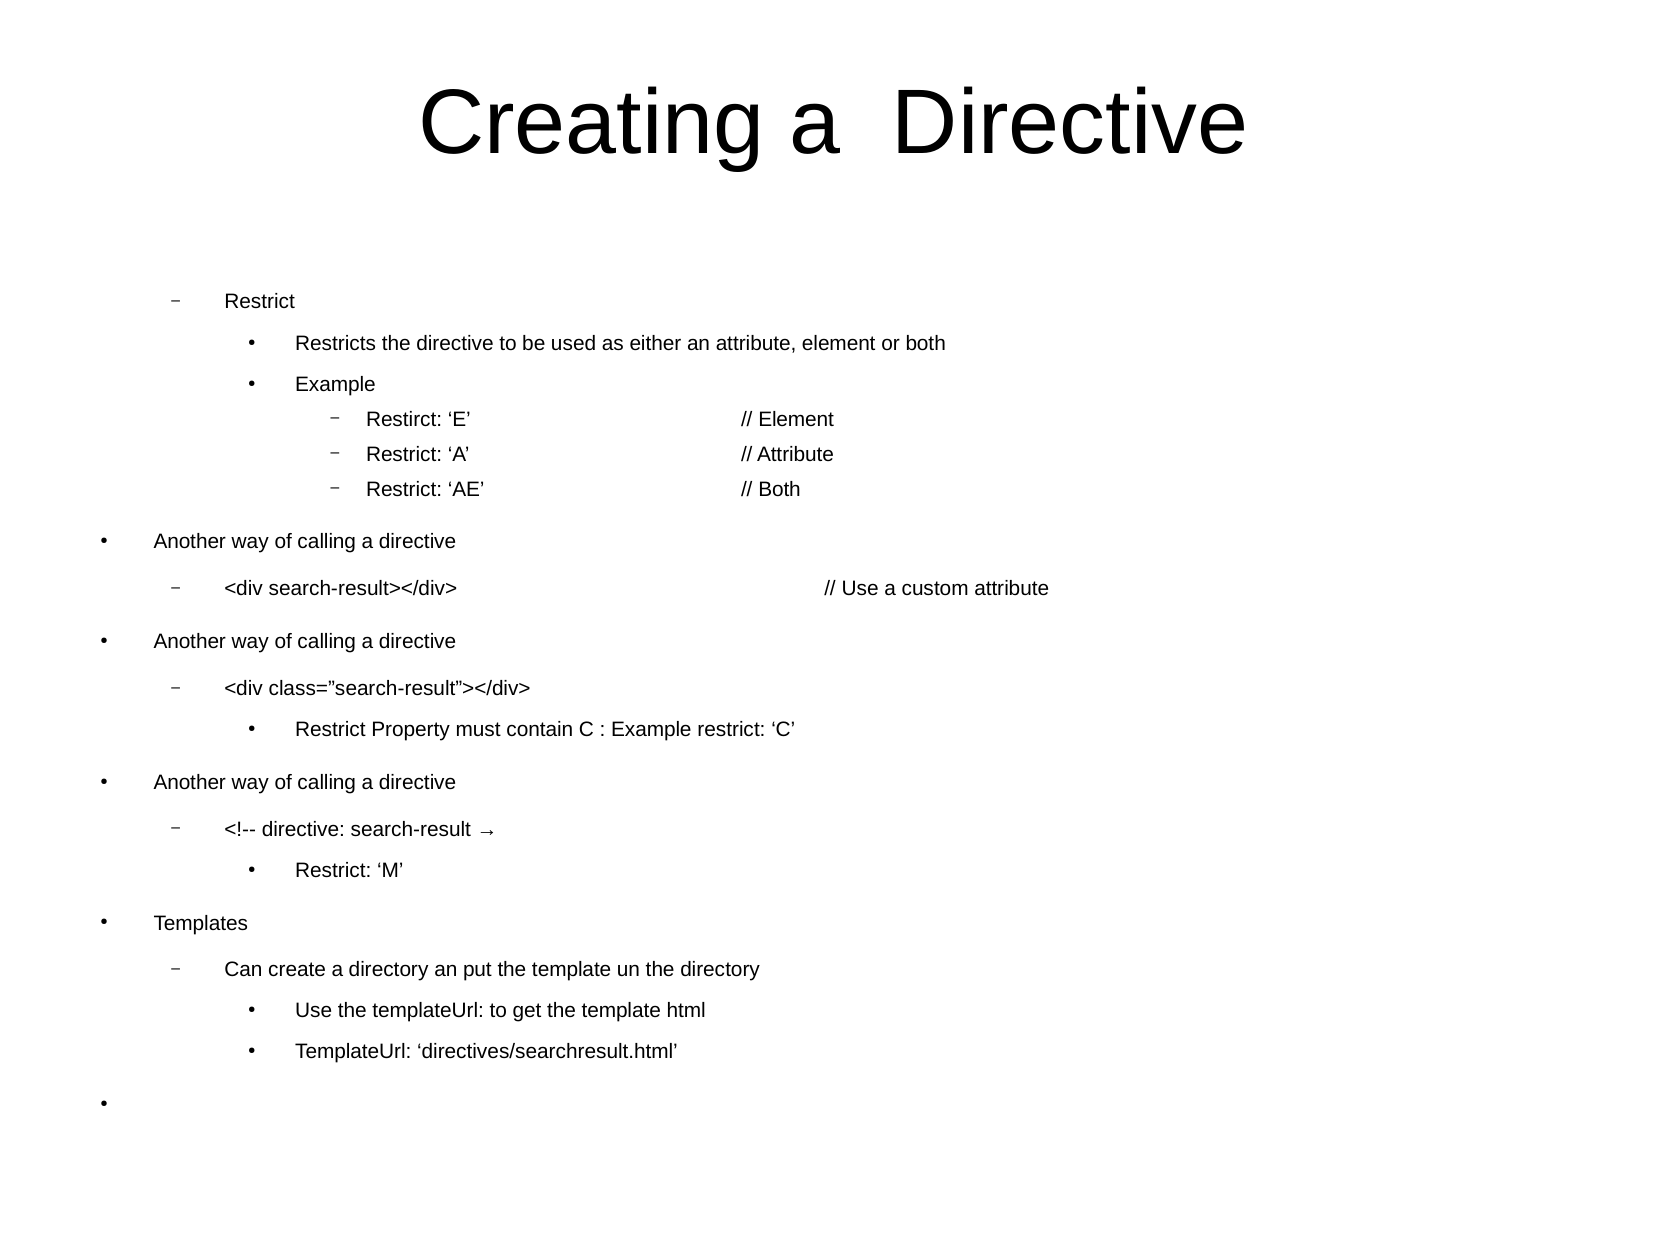

# Creating a Directive
Restrict
Restricts the directive to be used as either an attribute, element or both
Example
Restirct: ‘E’				// Element
Restrict: ‘A’				// Attribute
Restrict: ‘AE’				// Both
Another way of calling a directive
<div search-result></div>					// Use a custom attribute
Another way of calling a directive
<div class=”search-result”></div>
Restrict Property must contain C : Example restrict: ‘C’
Another way of calling a directive
<!-- directive: search-result →
Restrict: ‘M’
Templates
Can create a directory an put the template un the directory
Use the templateUrl: to get the template html
TemplateUrl: ‘directives/searchresult.html’